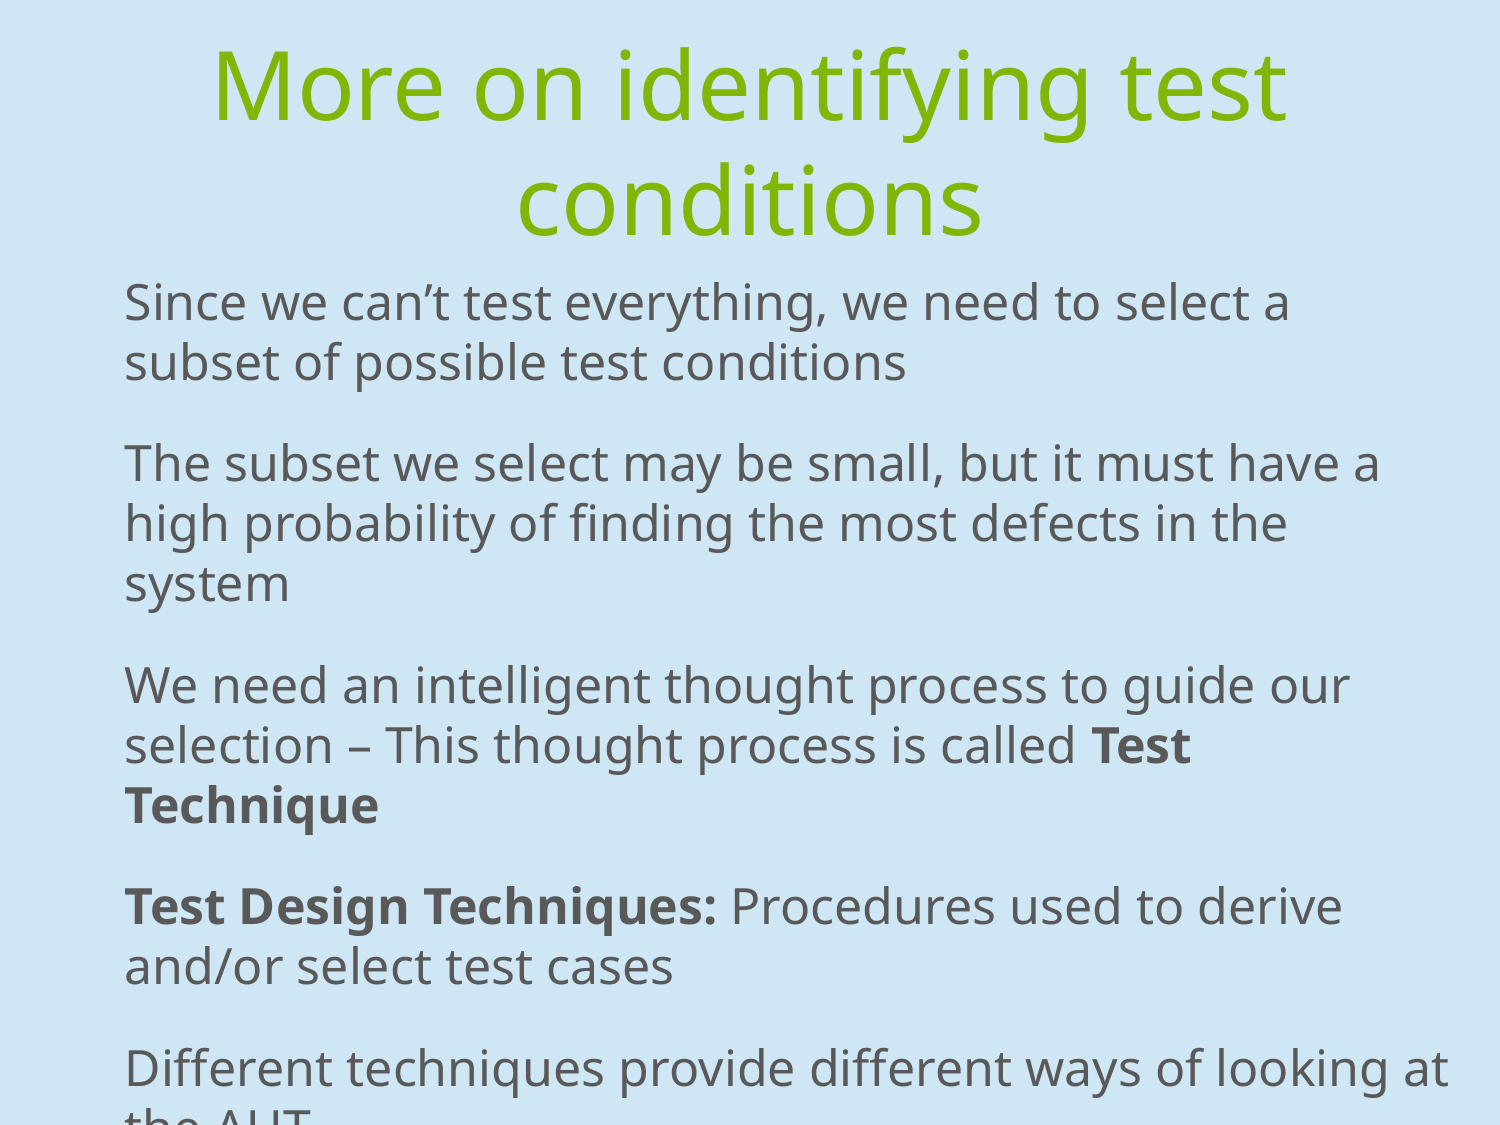

# More on identifying test conditions
Since we can’t test everything, we need to select a subset of possible test conditions
The subset we select may be small, but it must have a high probability of finding the most defects in the system
We need an intelligent thought process to guide our selection – This thought process is called Test Technique
Test Design Techniques: Procedures used to derive and/or select test cases
Different techniques provide different ways of looking at the AUT
Test conditions that are chosen will depend on the test strategy or test approach
Traceability: Test conditions should be linked back to their sources in the test basis